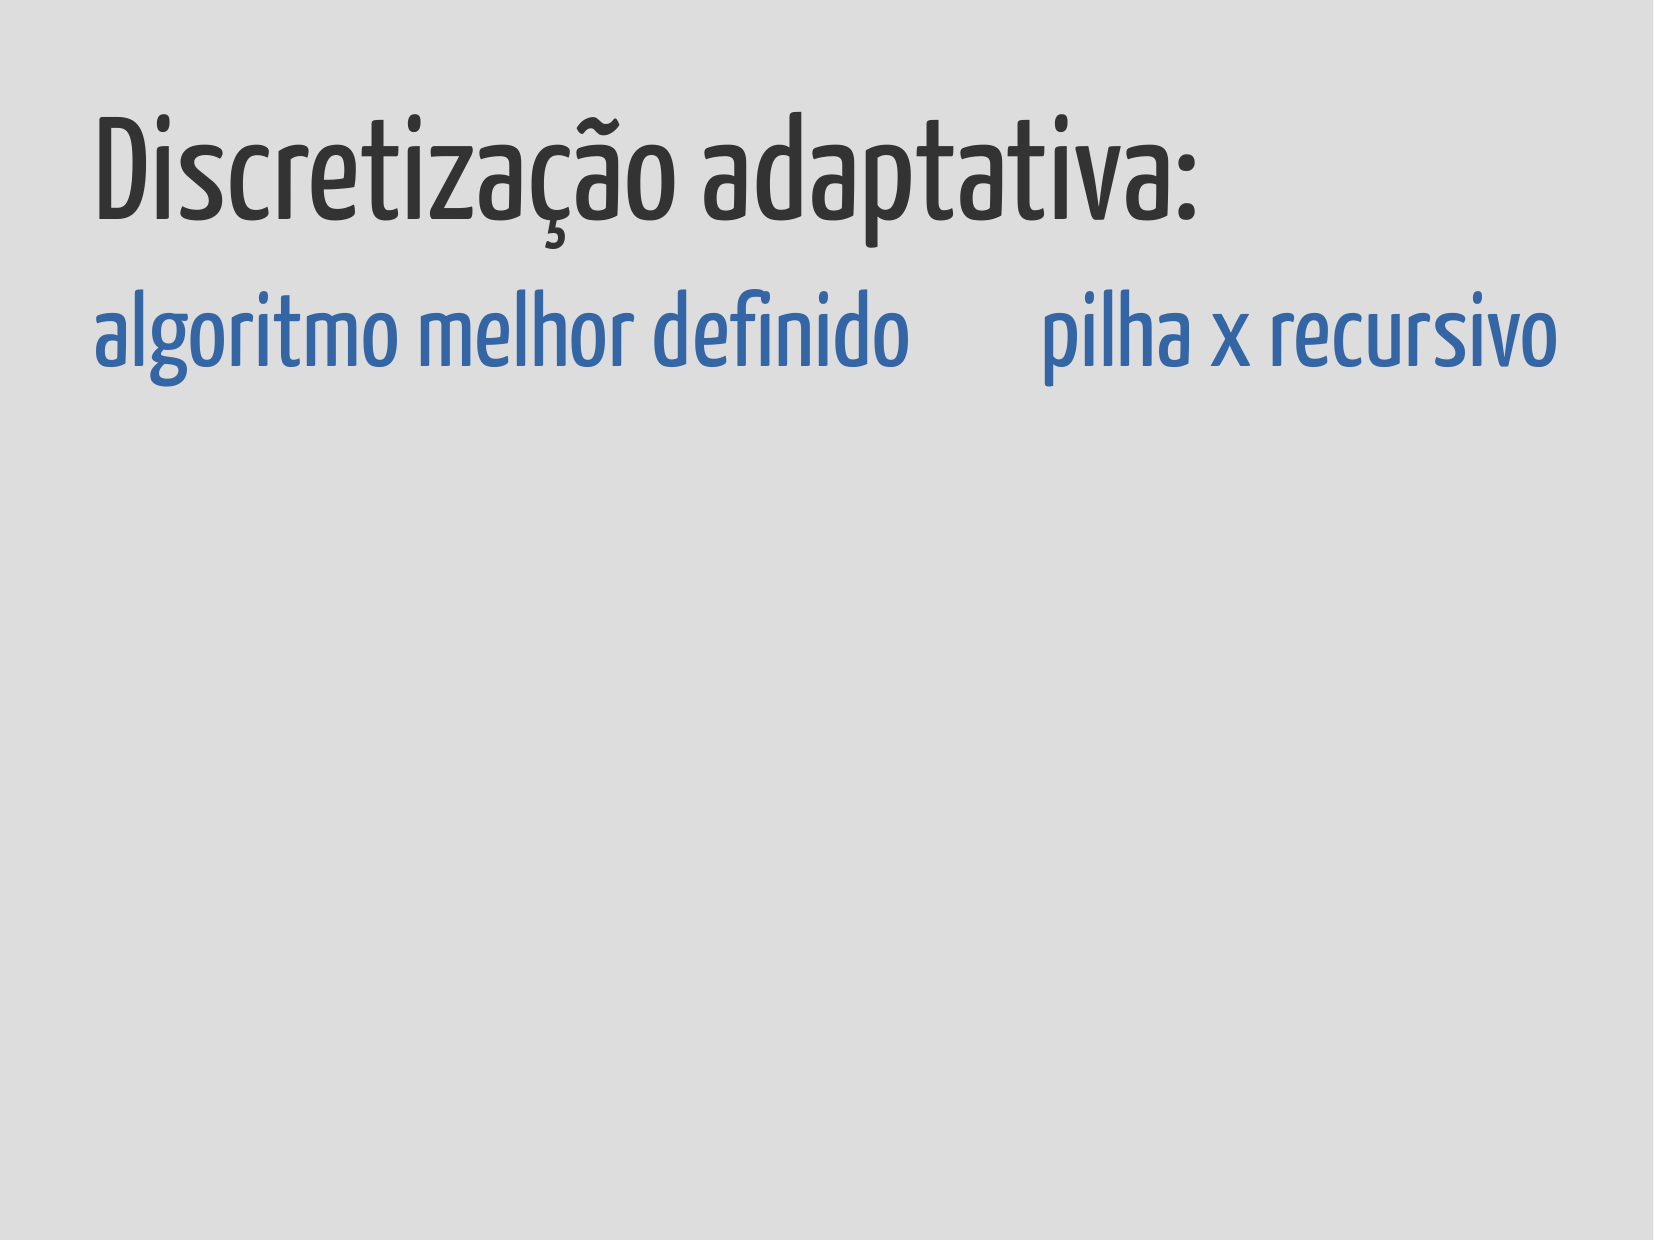

Discretização adaptativa:
algoritmo melhor definido pilha x recursivo